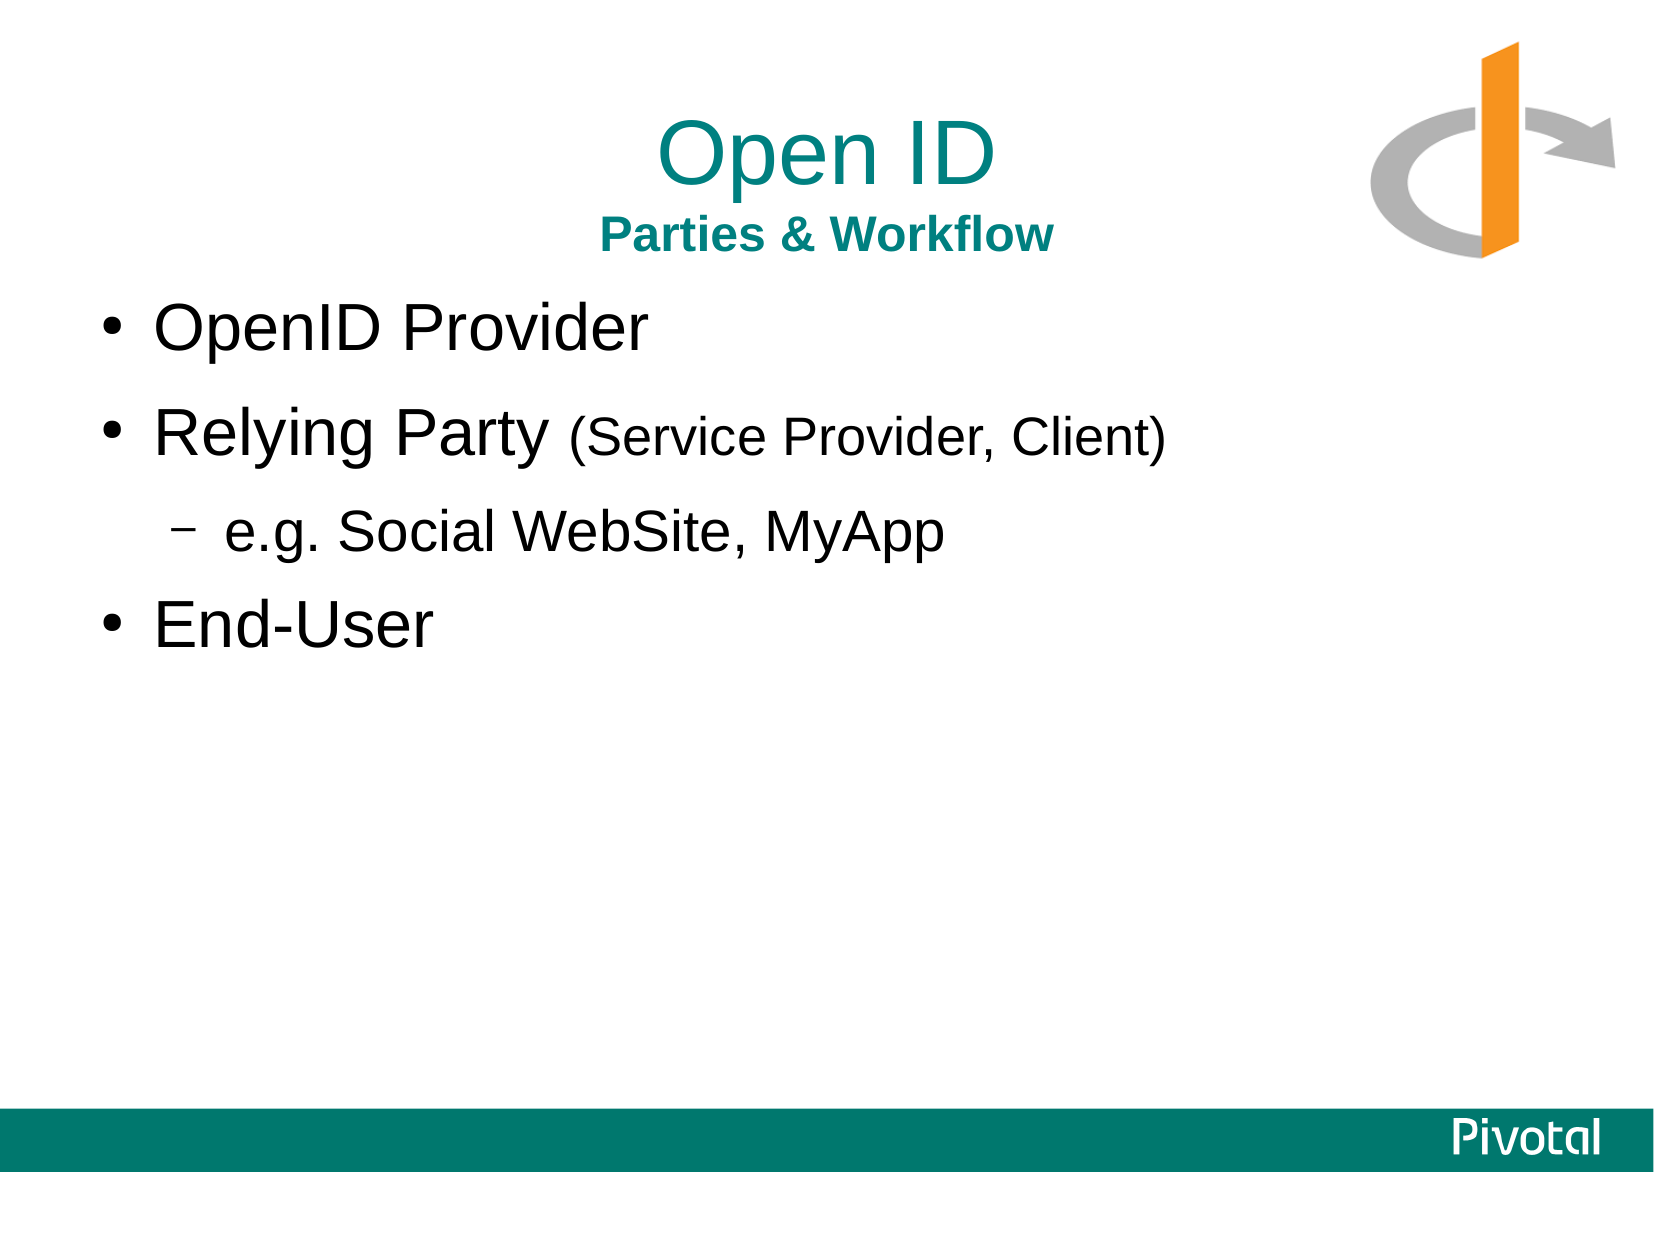

# Open ID
Parties & Workflow
OpenID Provider
Relying Party (Service Provider, Client)
e.g. Social WebSite, MyApp
End-User